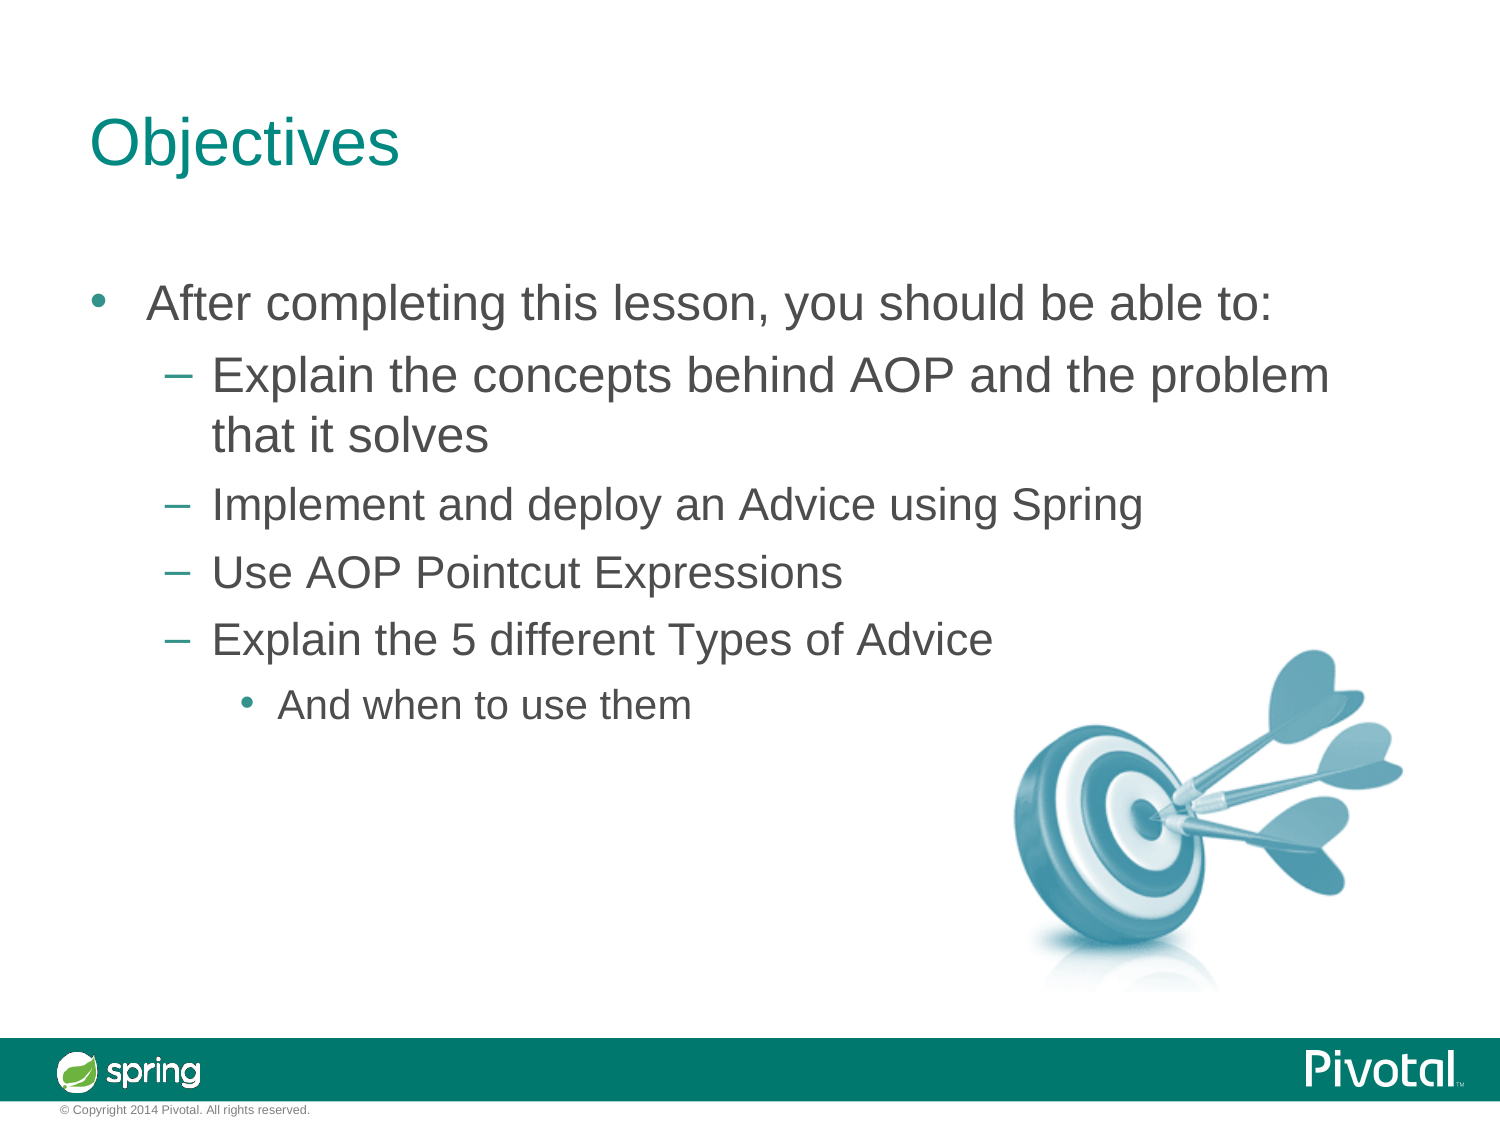

# Objectives
After completing this lesson, you should be able to:
Explain the concepts behind AOP and the problem that it solves
Implement and deploy an Advice using Spring
Use AOP Pointcut Expressions
Explain the 5 different Types of Advice
And when to use them